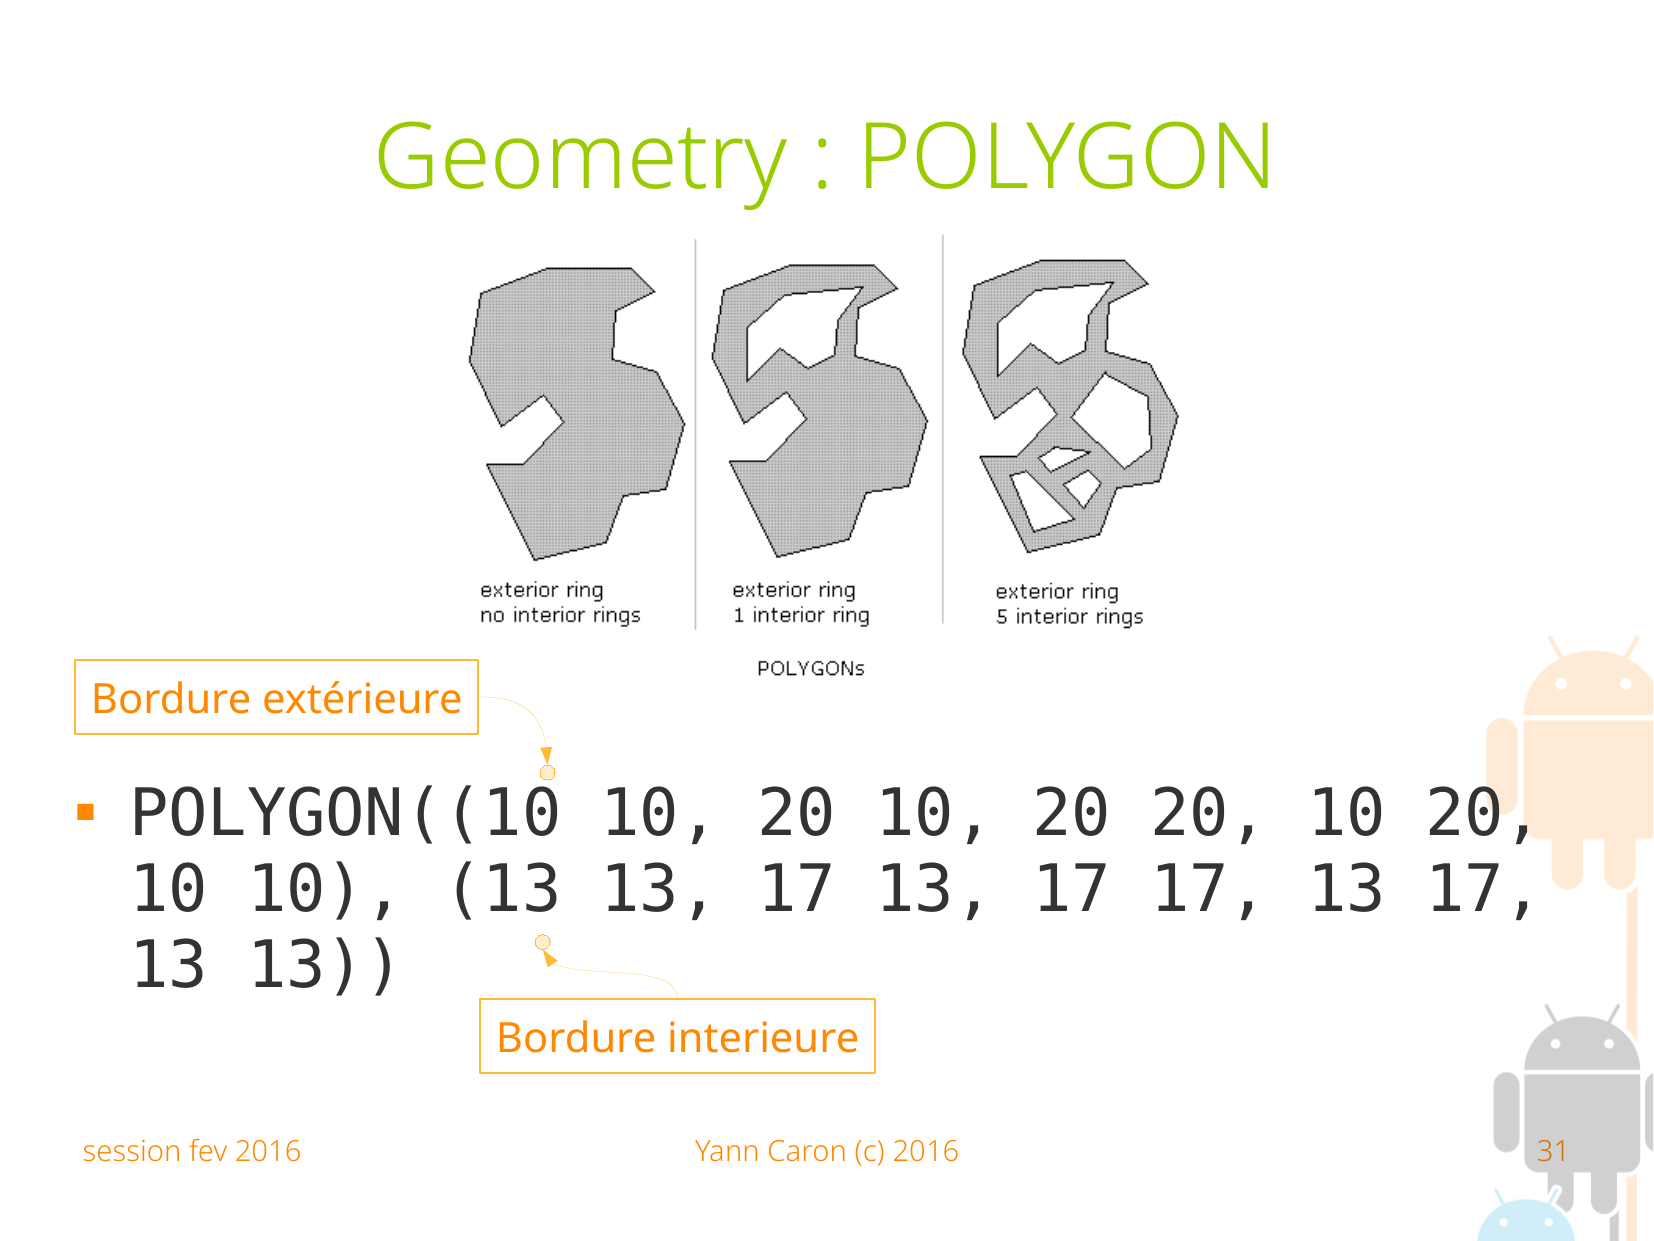

# Geometry : POLYGON
Bordure extérieure
POLYGON((10 10, 20 10, 20 20, 10 20, 10 10), (13 13, 17 13, 17 17, 13 17, 13 13))
Bordure interieure
session fev 2016
Yann Caron (c) 2016
31